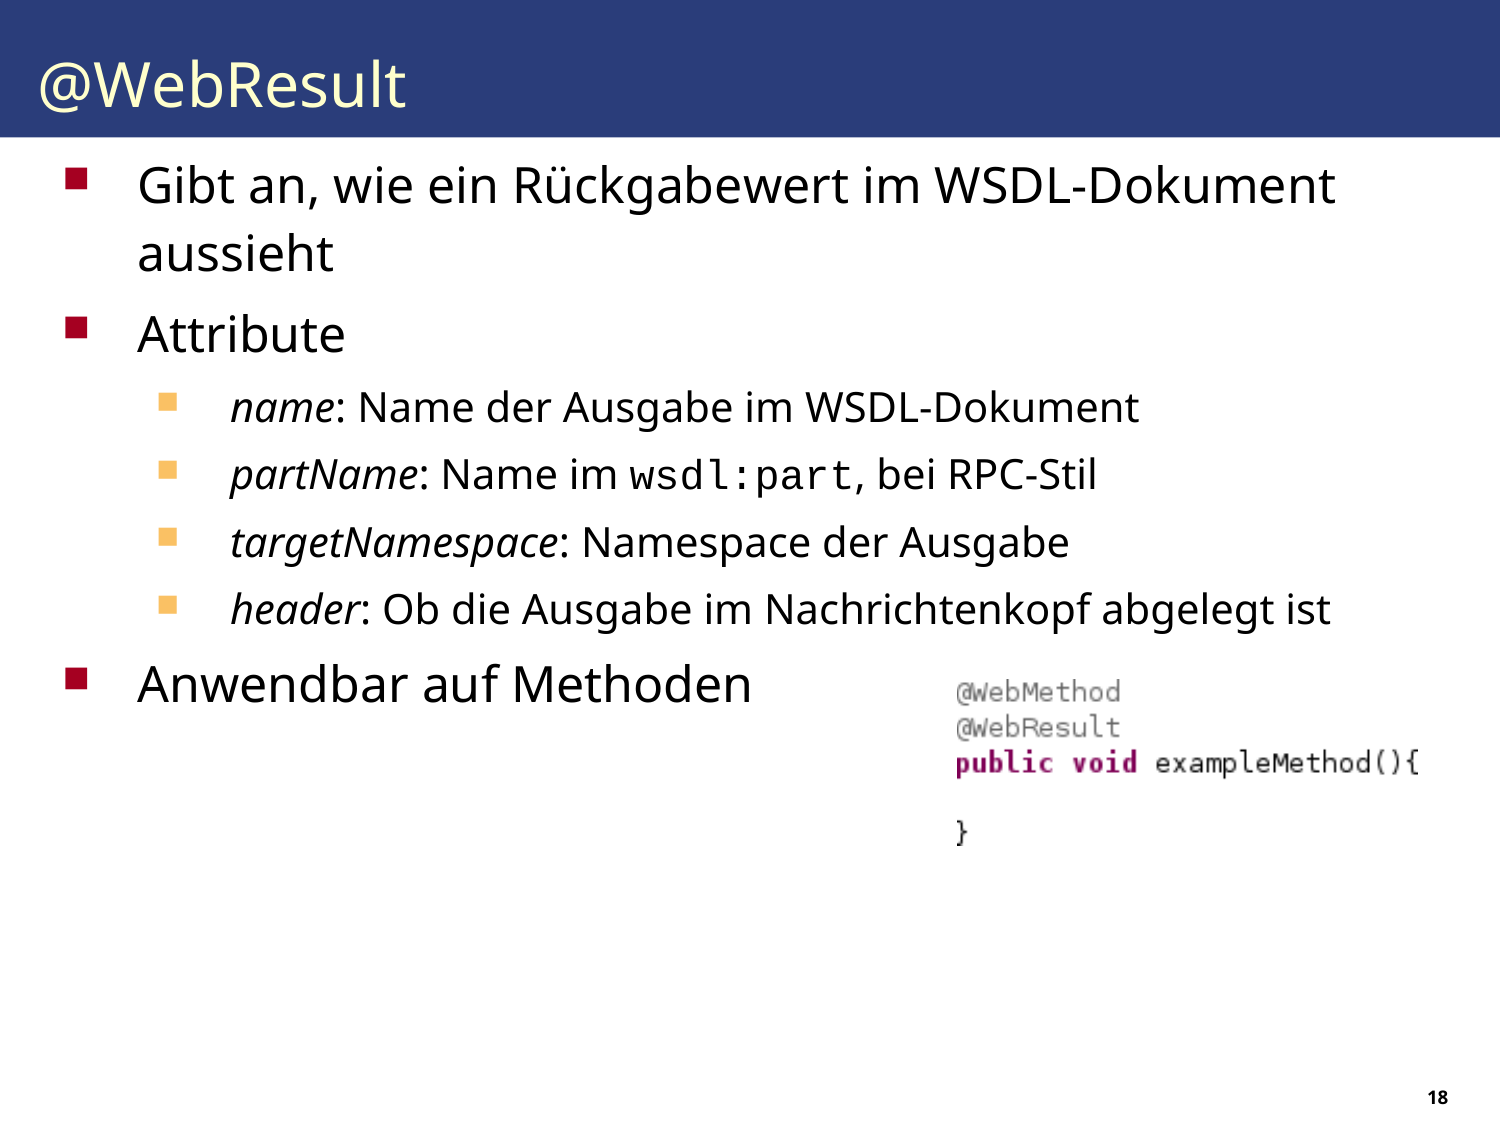

@WebResult
# Gibt an, wie ein Rückgabewert im WSDL-Dokument aussieht
Attribute
name: Name der Ausgabe im WSDL-Dokument
partName: Name im wsdl:part, bei RPC-Stil
targetNamespace: Namespace der Ausgabe
header: Ob die Ausgabe im Nachrichtenkopf abgelegt ist
Anwendbar auf Methoden
18